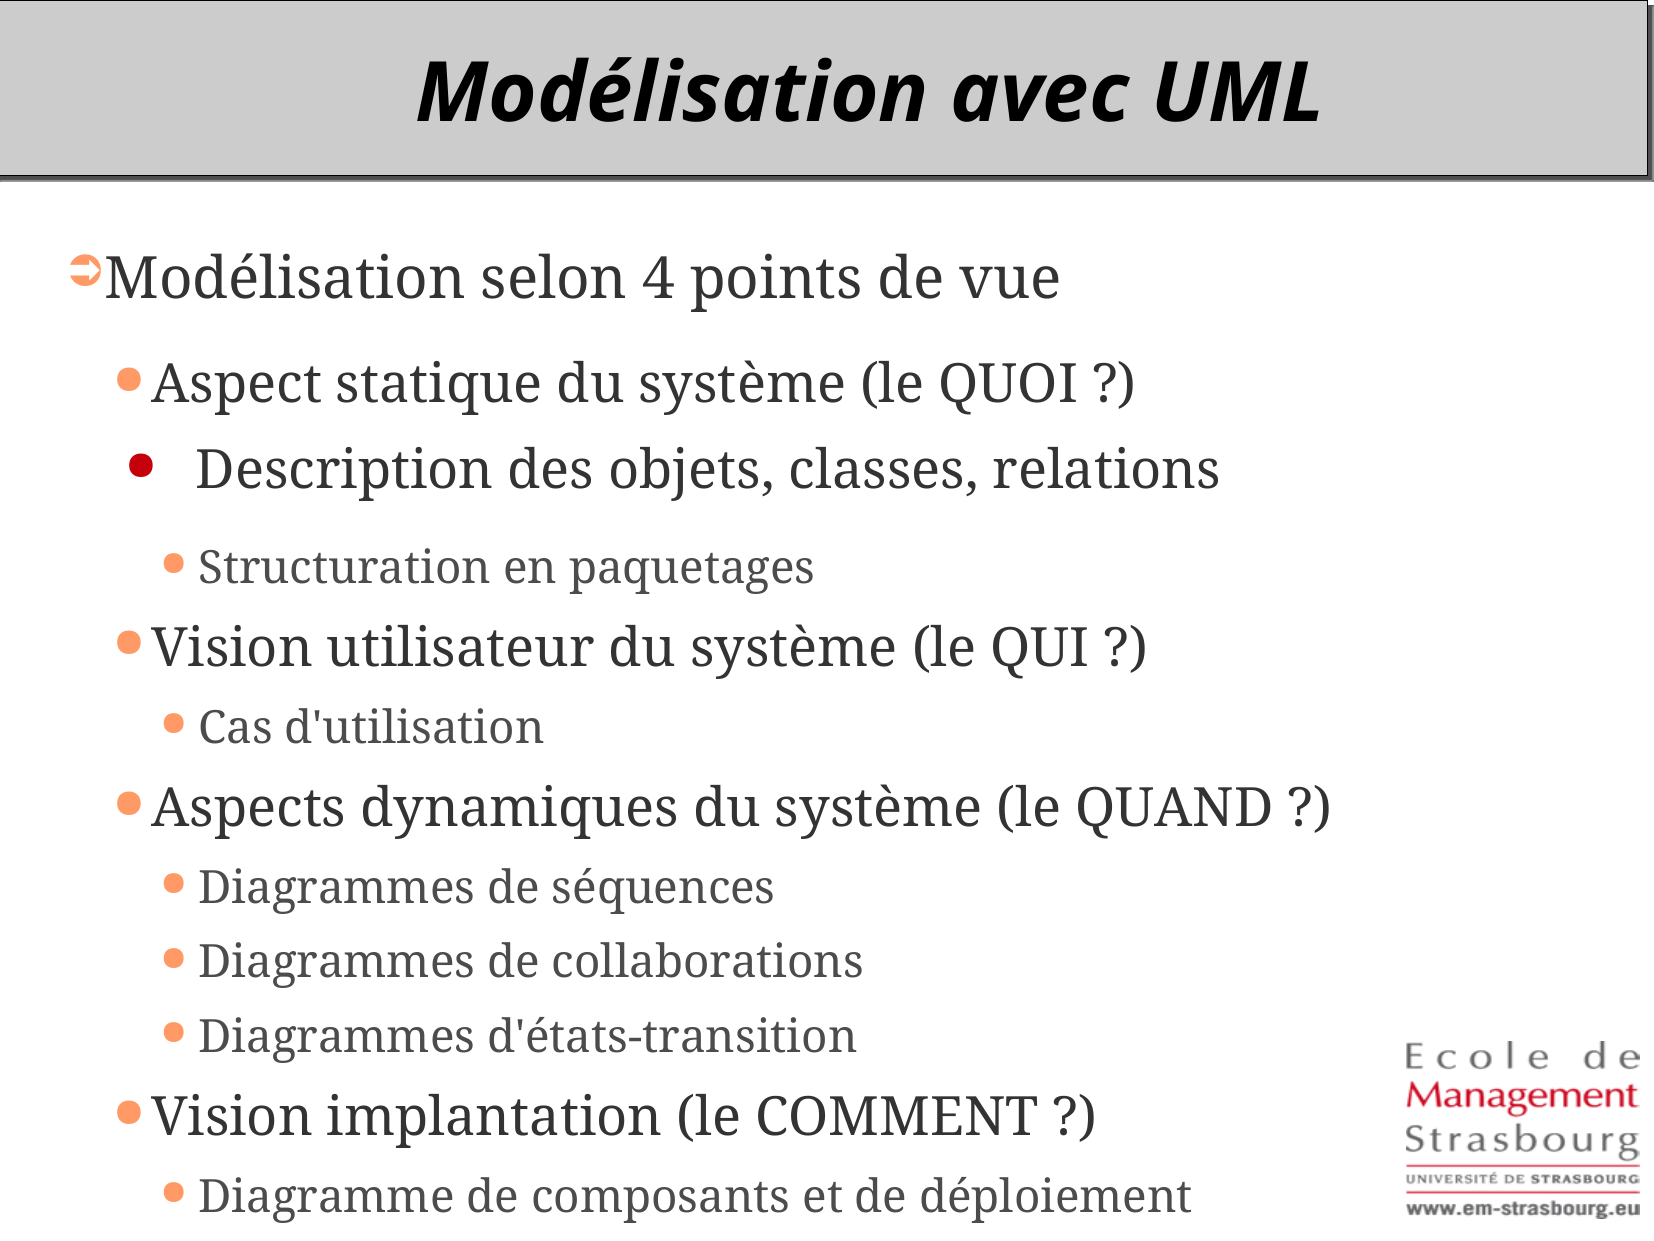

# Modélisation avec UML
Modélisation selon 4 points de vue
Aspect statique du système (le QUOI ?)
Description des objets, classes, relations
Structuration en paquetages
Vision utilisateur du système (le QUI ?)
Cas d'utilisation
Aspects dynamiques du système (le QUAND ?)
Diagrammes de séquences
Diagrammes de collaborations
Diagrammes d'états-transition
Vision implantation (le COMMENT ?)
Diagramme de composants et de déploiement